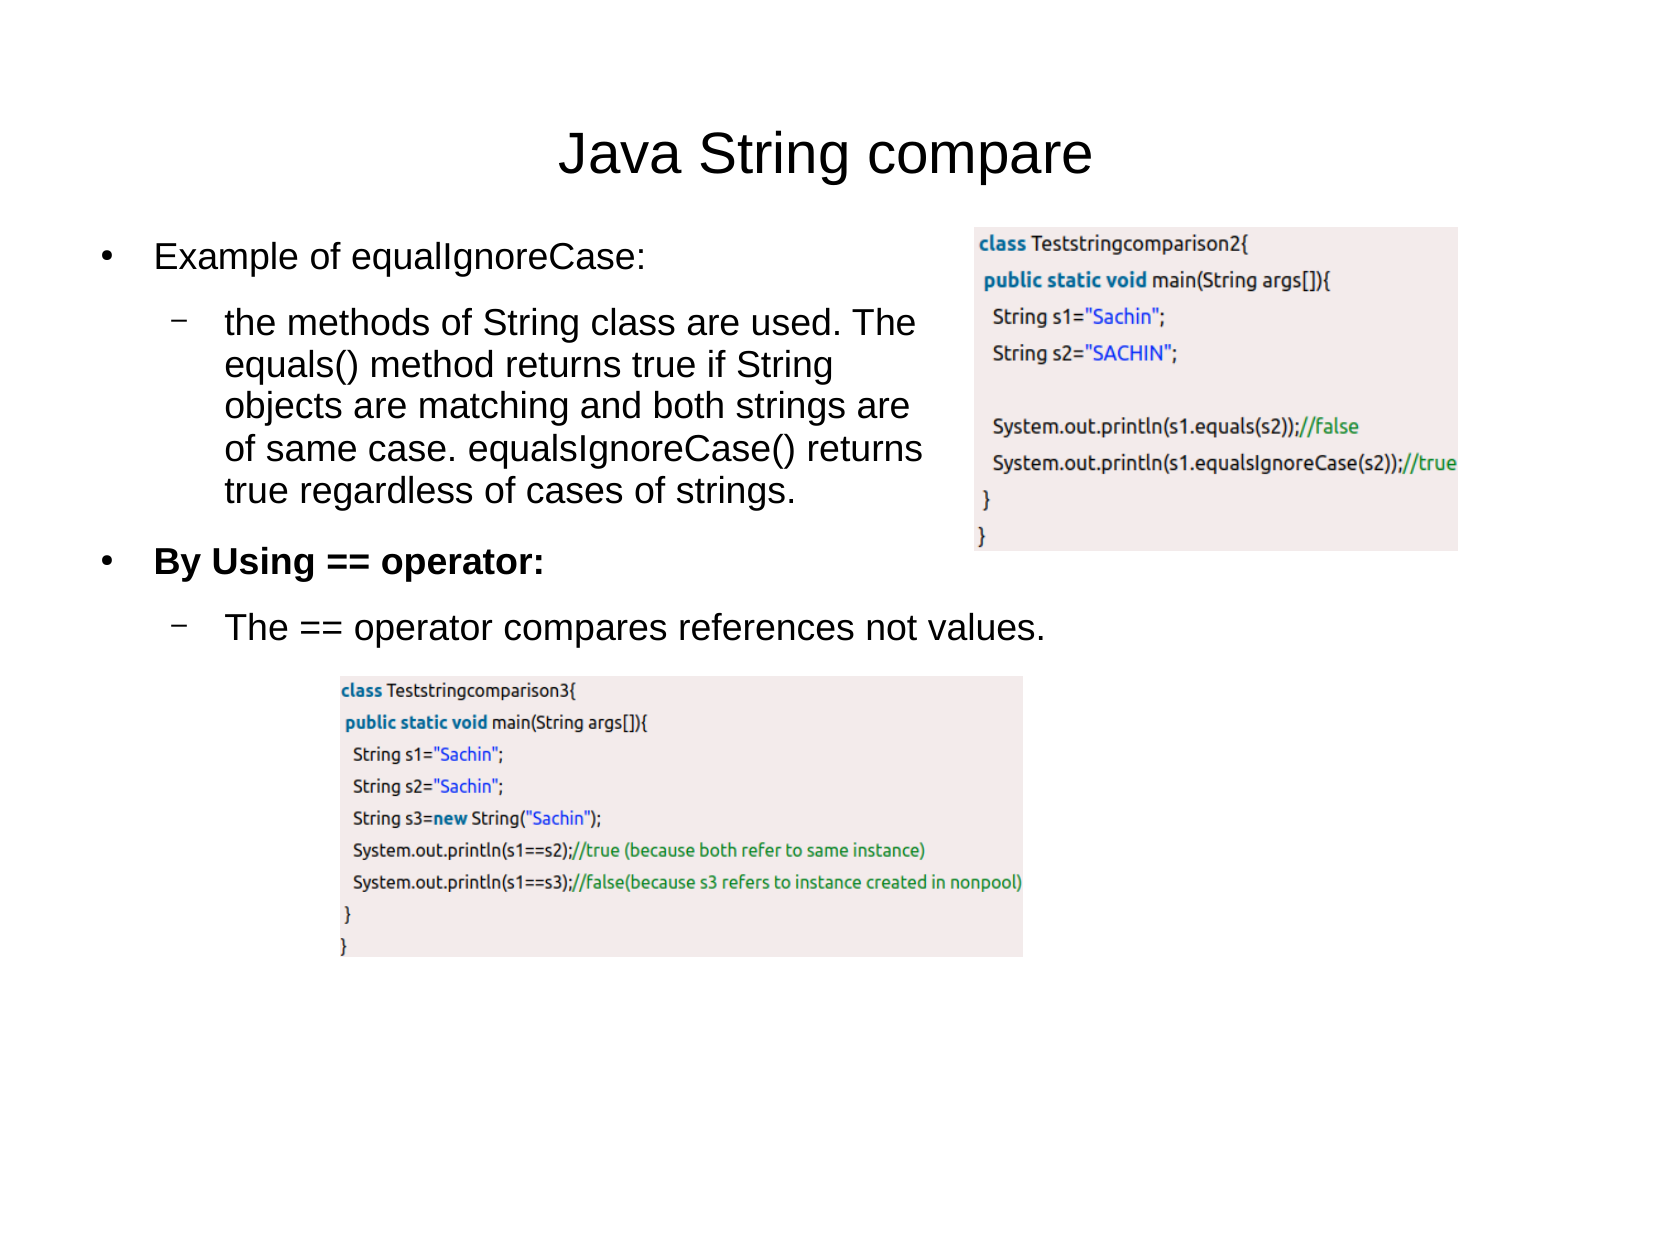

# Java String compare
Example of equalIgnoreCase:
the methods of String class are used. The
equals() method returns true if String
objects are matching and both strings are
of same case. equalsIgnoreCase() returns
true regardless of cases of strings.
By Using == operator:
The == operator compares references not values.